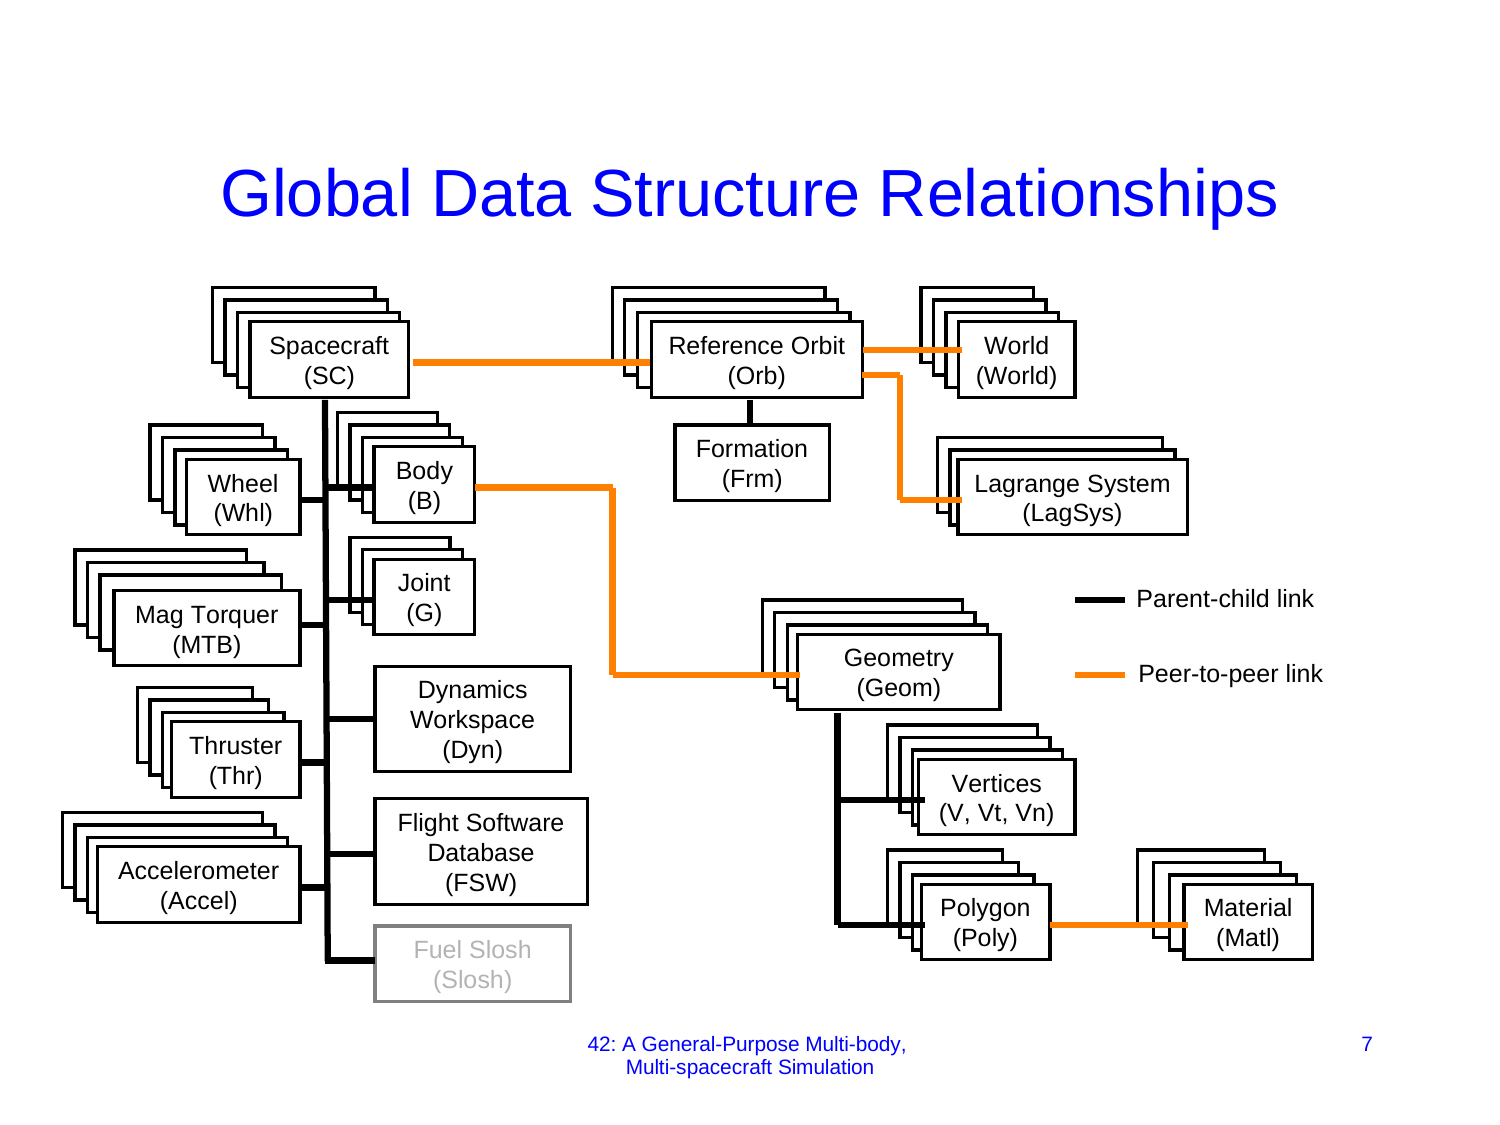

# Global Data Structure Relationships
Spacecraft (SC)
Reference Orbit (Orb)
World (World)
Body (B)
Wheel (Whl)
Formation (Frm)
Lagrange System (LagSys)
Joint (G)
Mag Torquer (MTB)
Parent-child link
Peer-to-peer link
Geometry (Geom)
Vertices (V, Vt, Vn)
Polygon (Poly)
Material (Matl)
Dynamics Workspace (Dyn)
Thruster (Thr)
Flight Software Database (FSW)
Accelerometer (Accel)
Fuel Slosh (Slosh)
42: The Mostly Harmless Simulation
7